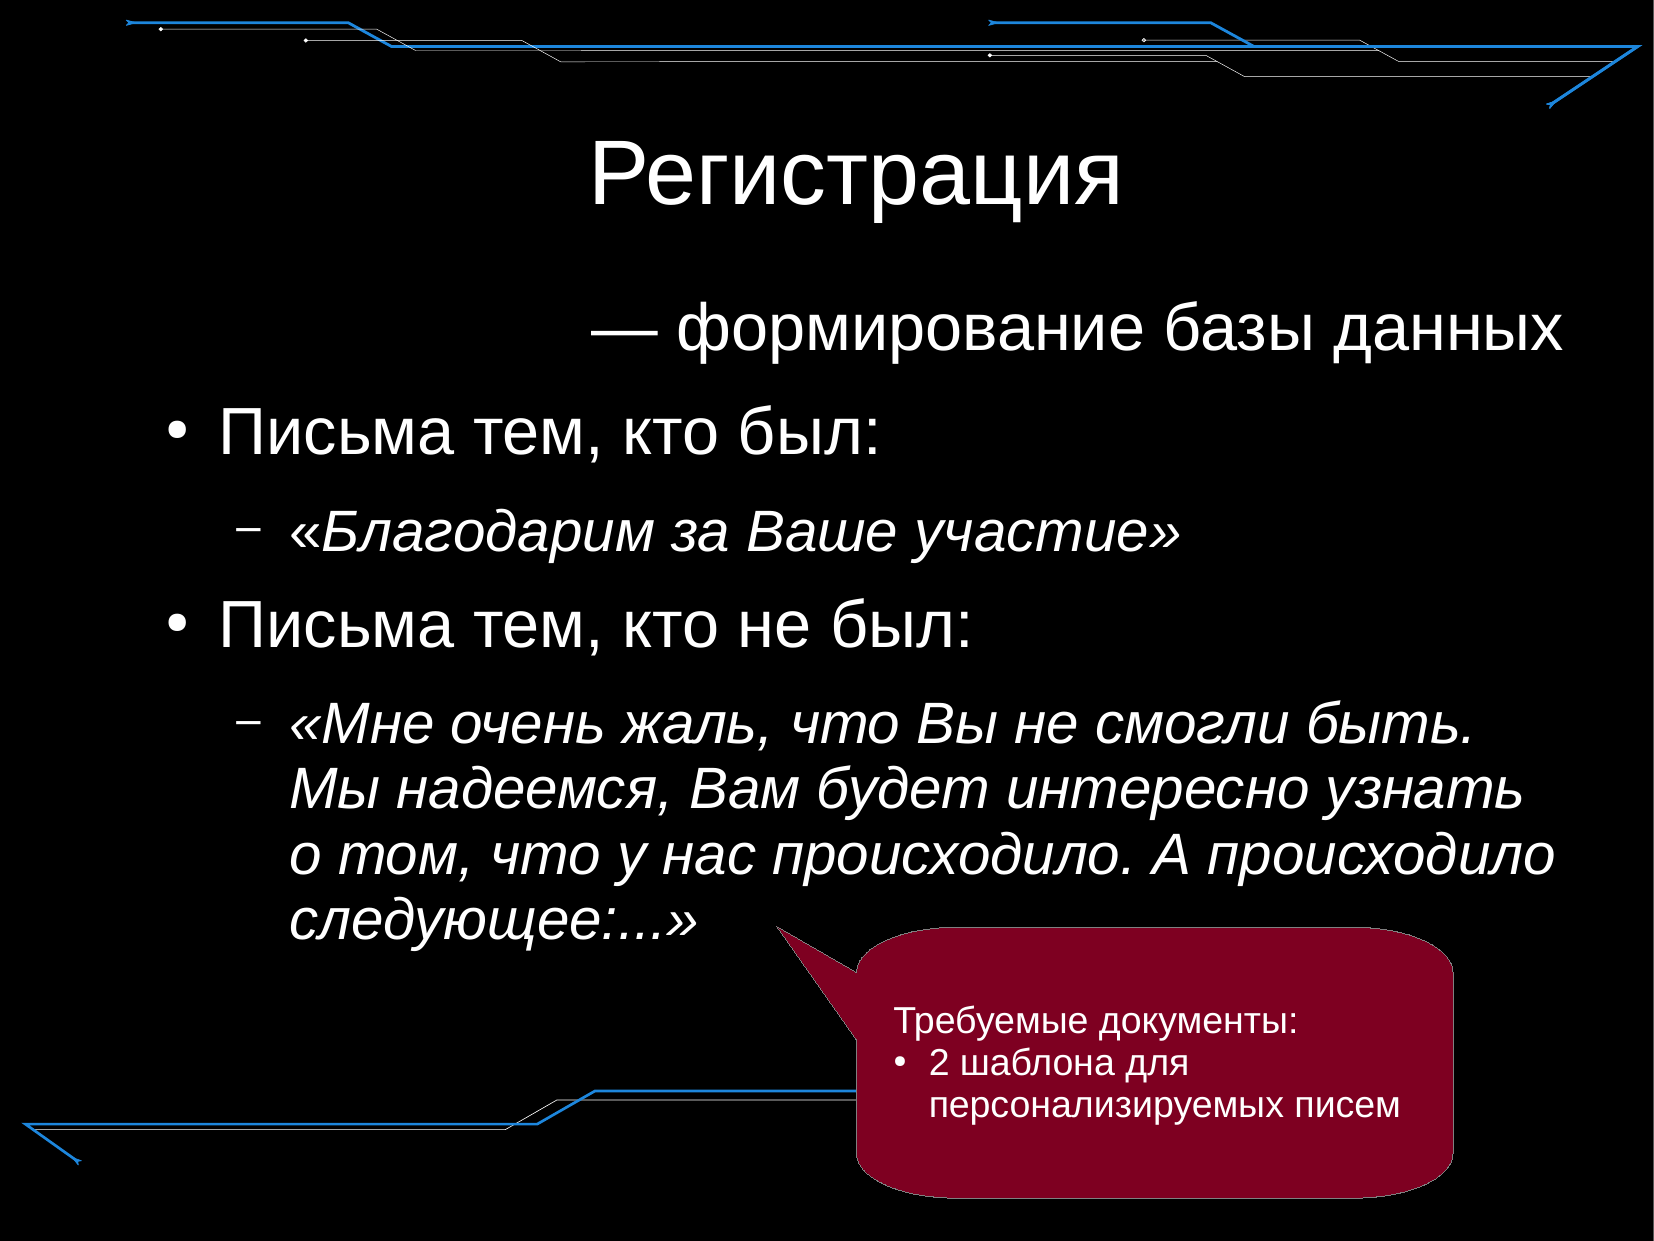

# Регистрация
— формирование базы данных
Письма тем, кто был:
«Благодарим за Ваше участие»
Письма тем, кто не был:
«Мне очень жаль, что Вы не смогли быть. Мы надеемся, Вам будет интересно узнать о том, что у нас происходило. А происходило следующее:...»
Требуемые документы:
2 шаблона для
персонализируемых писем